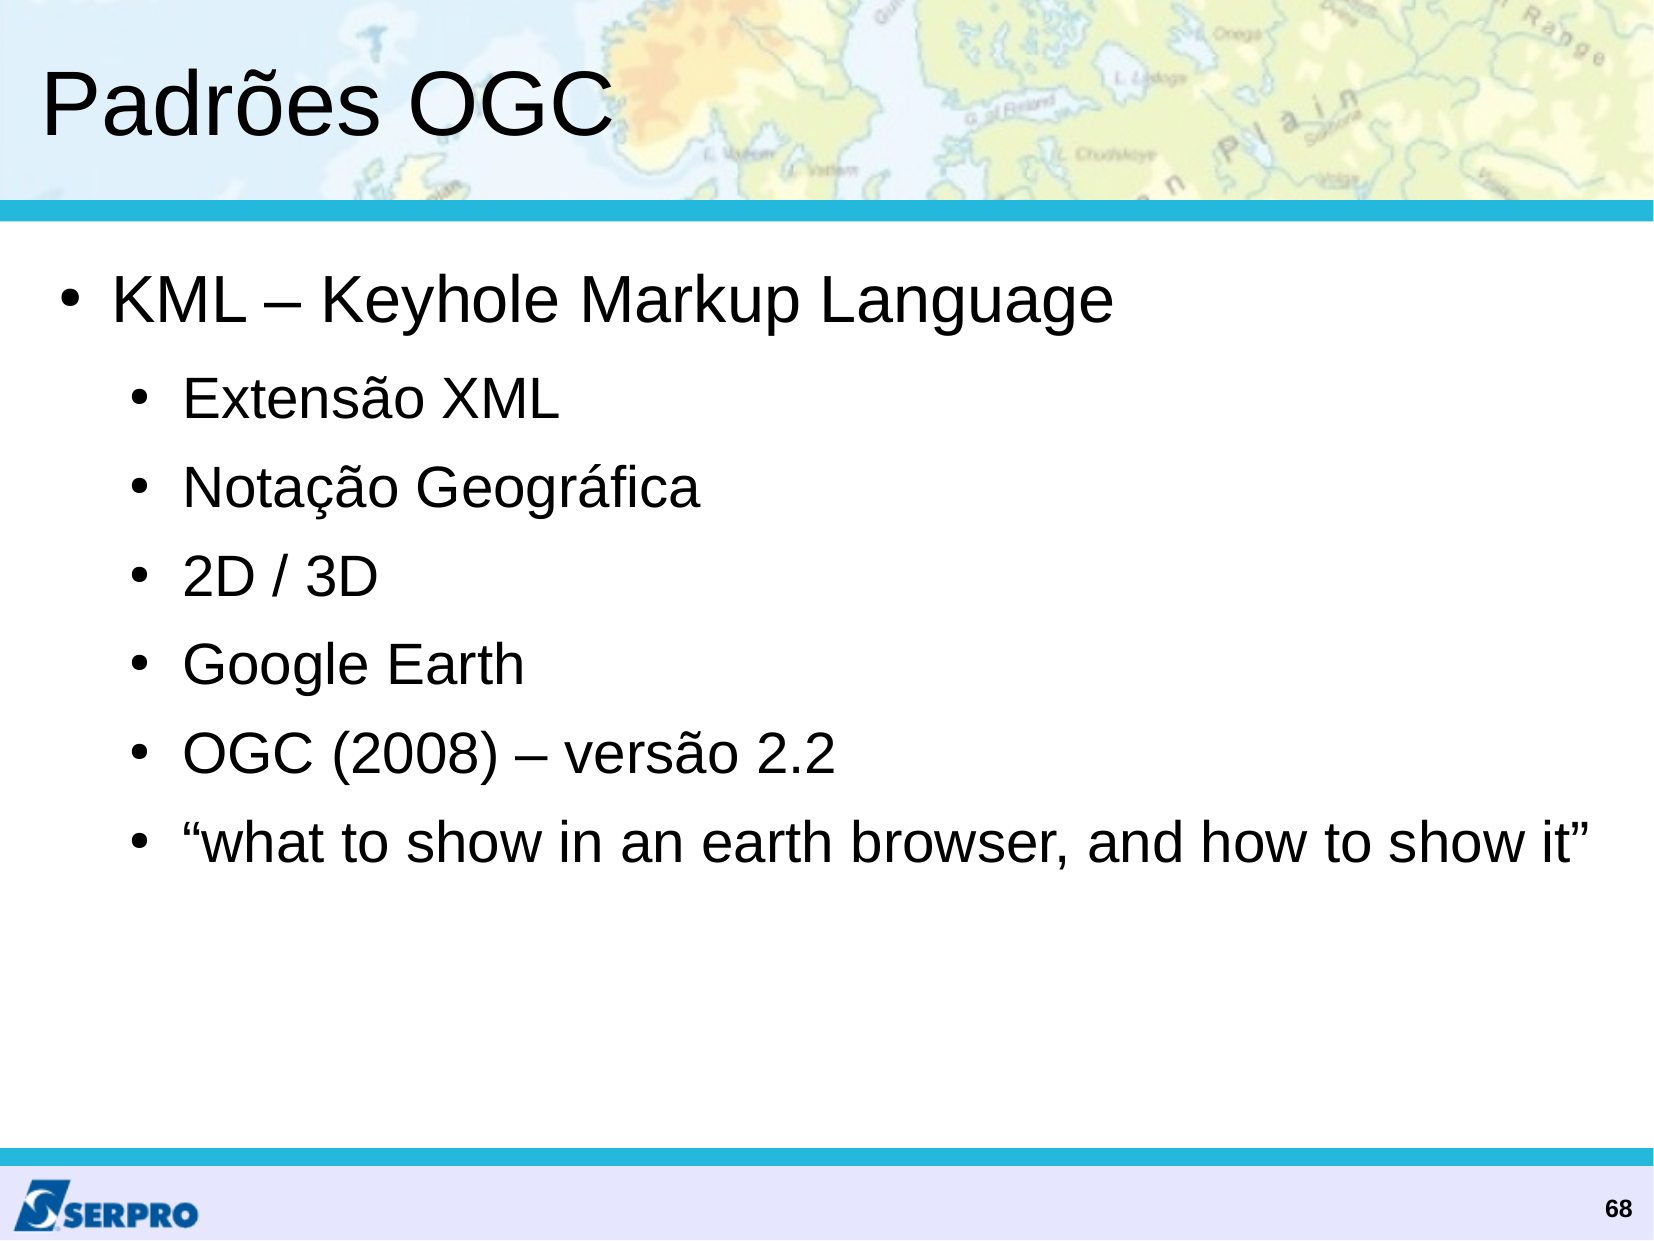

# Padrões OGC
KML – Keyhole Markup Language
Extensão XML
Notação Geográfica
2D / 3D
Google Earth
OGC (2008) – versão 2.2
“what to show in an earth browser, and how to show it”
68